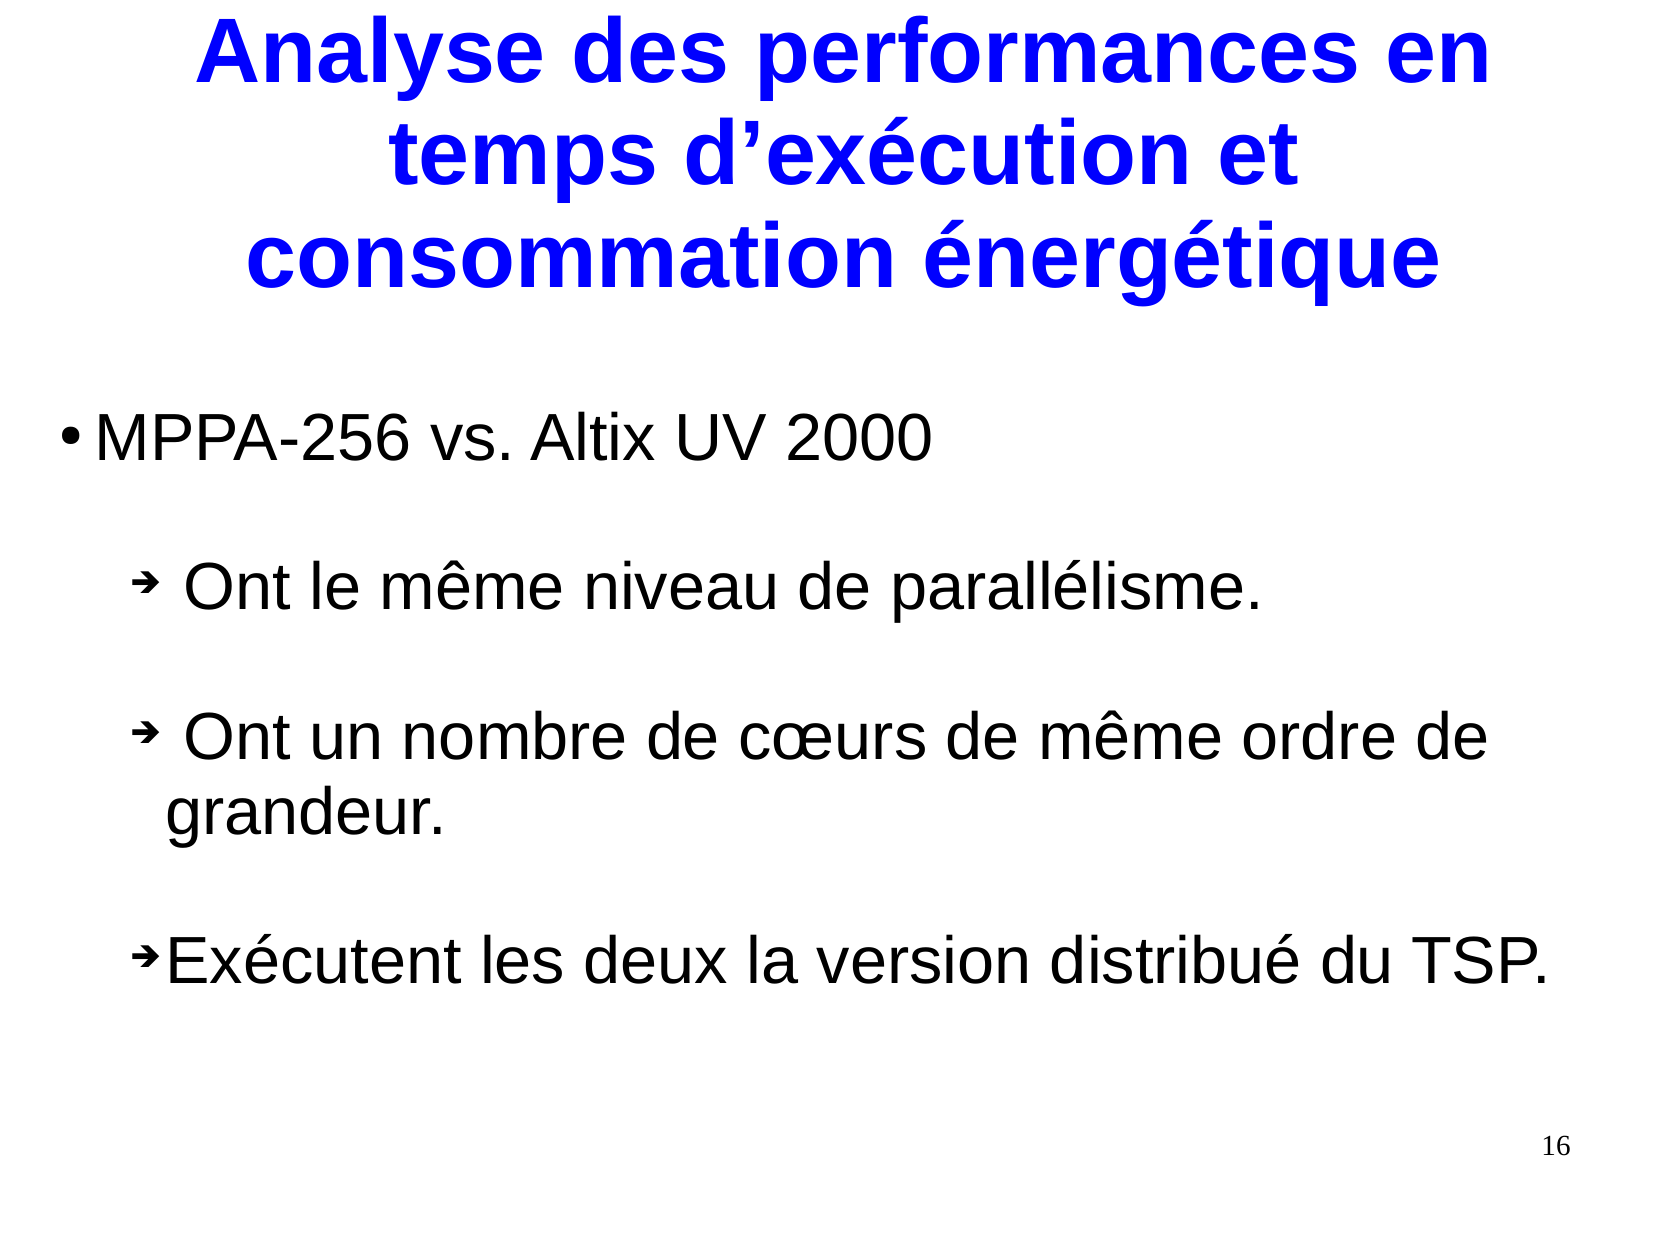

# Analyse des performances en temps d’exécution et consommation énergétique
MPPA-256 vs. Altix UV 2000
 Ont le même niveau de parallélisme.
 Ont un nombre de cœurs de même ordre de grandeur.
Exécutent les deux la version distribué du TSP.
16